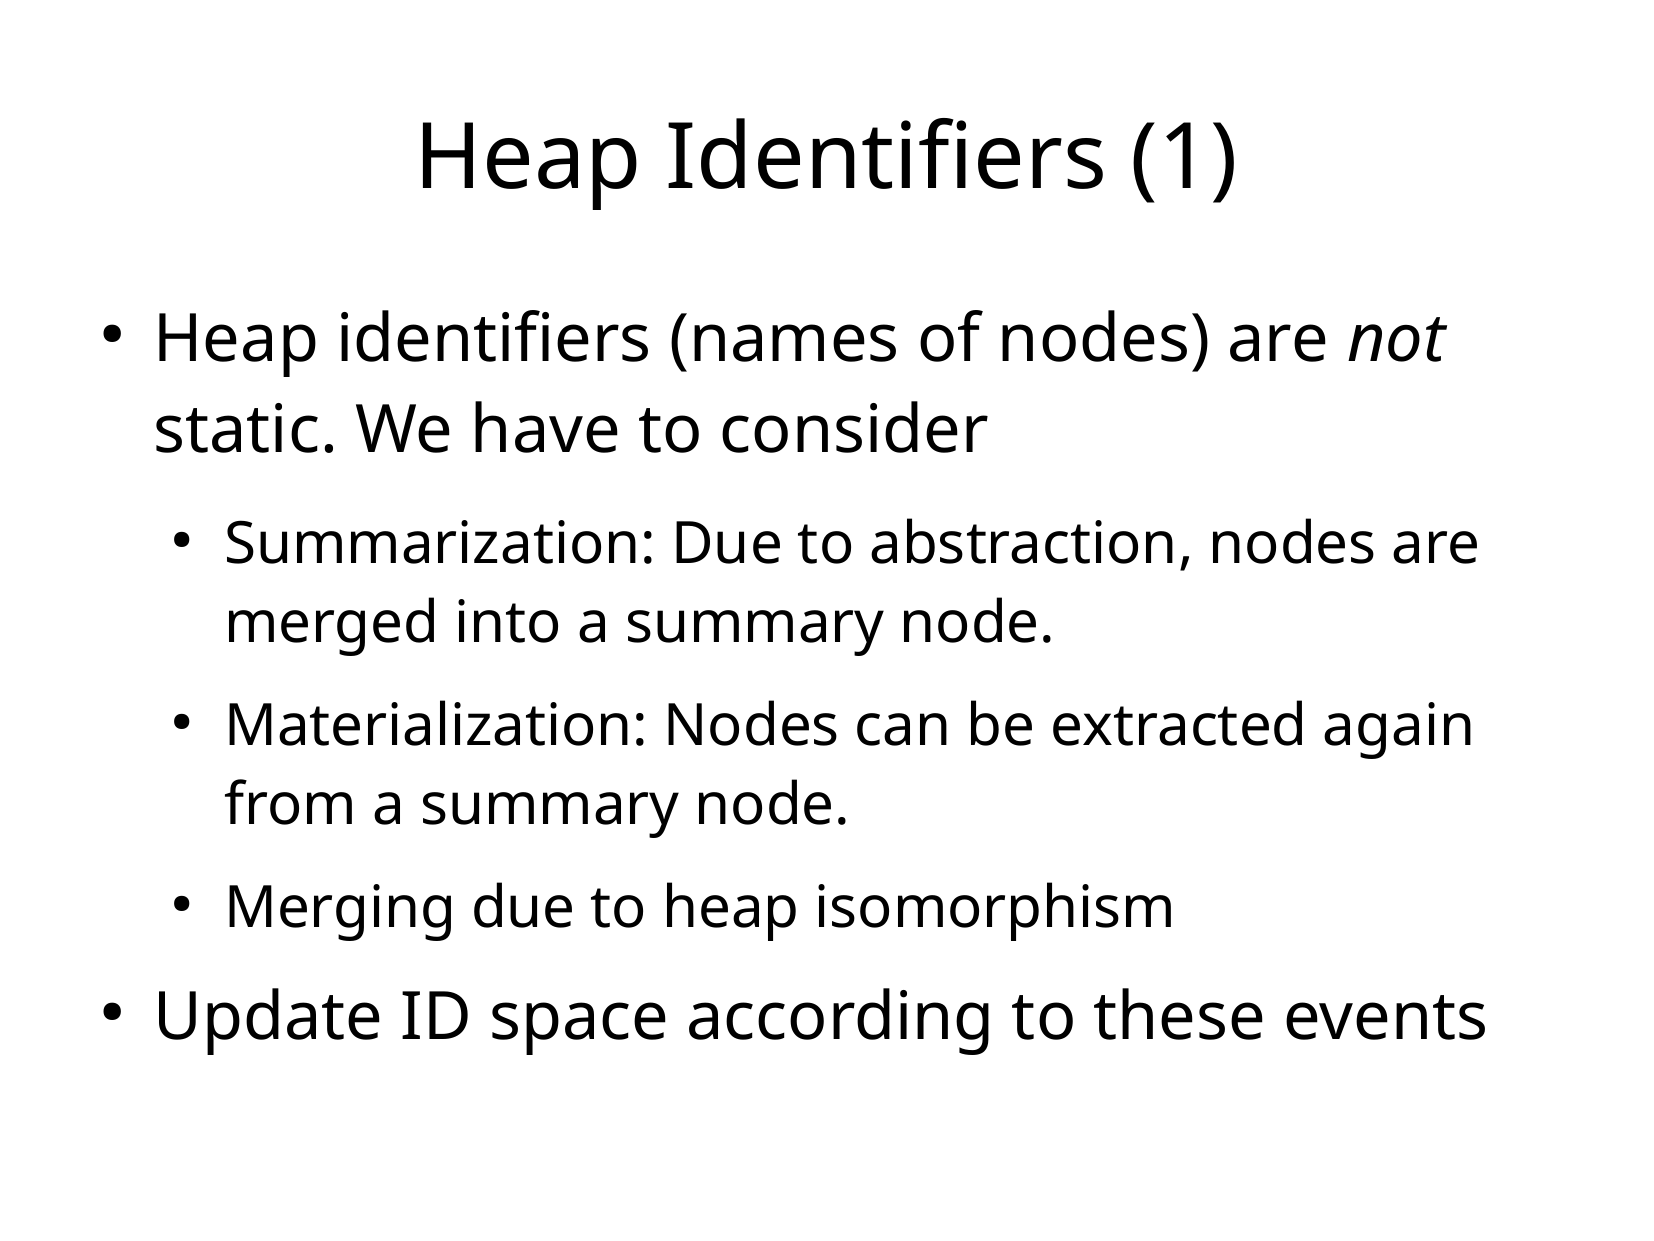

# Heap Identifiers (1)
Heap identifiers (names of nodes) are not static. We have to consider
Summarization: Due to abstraction, nodes are merged into a summary node.
Materialization: Nodes can be extracted again from a summary node.
Merging due to heap isomorphism
Update ID space according to these events